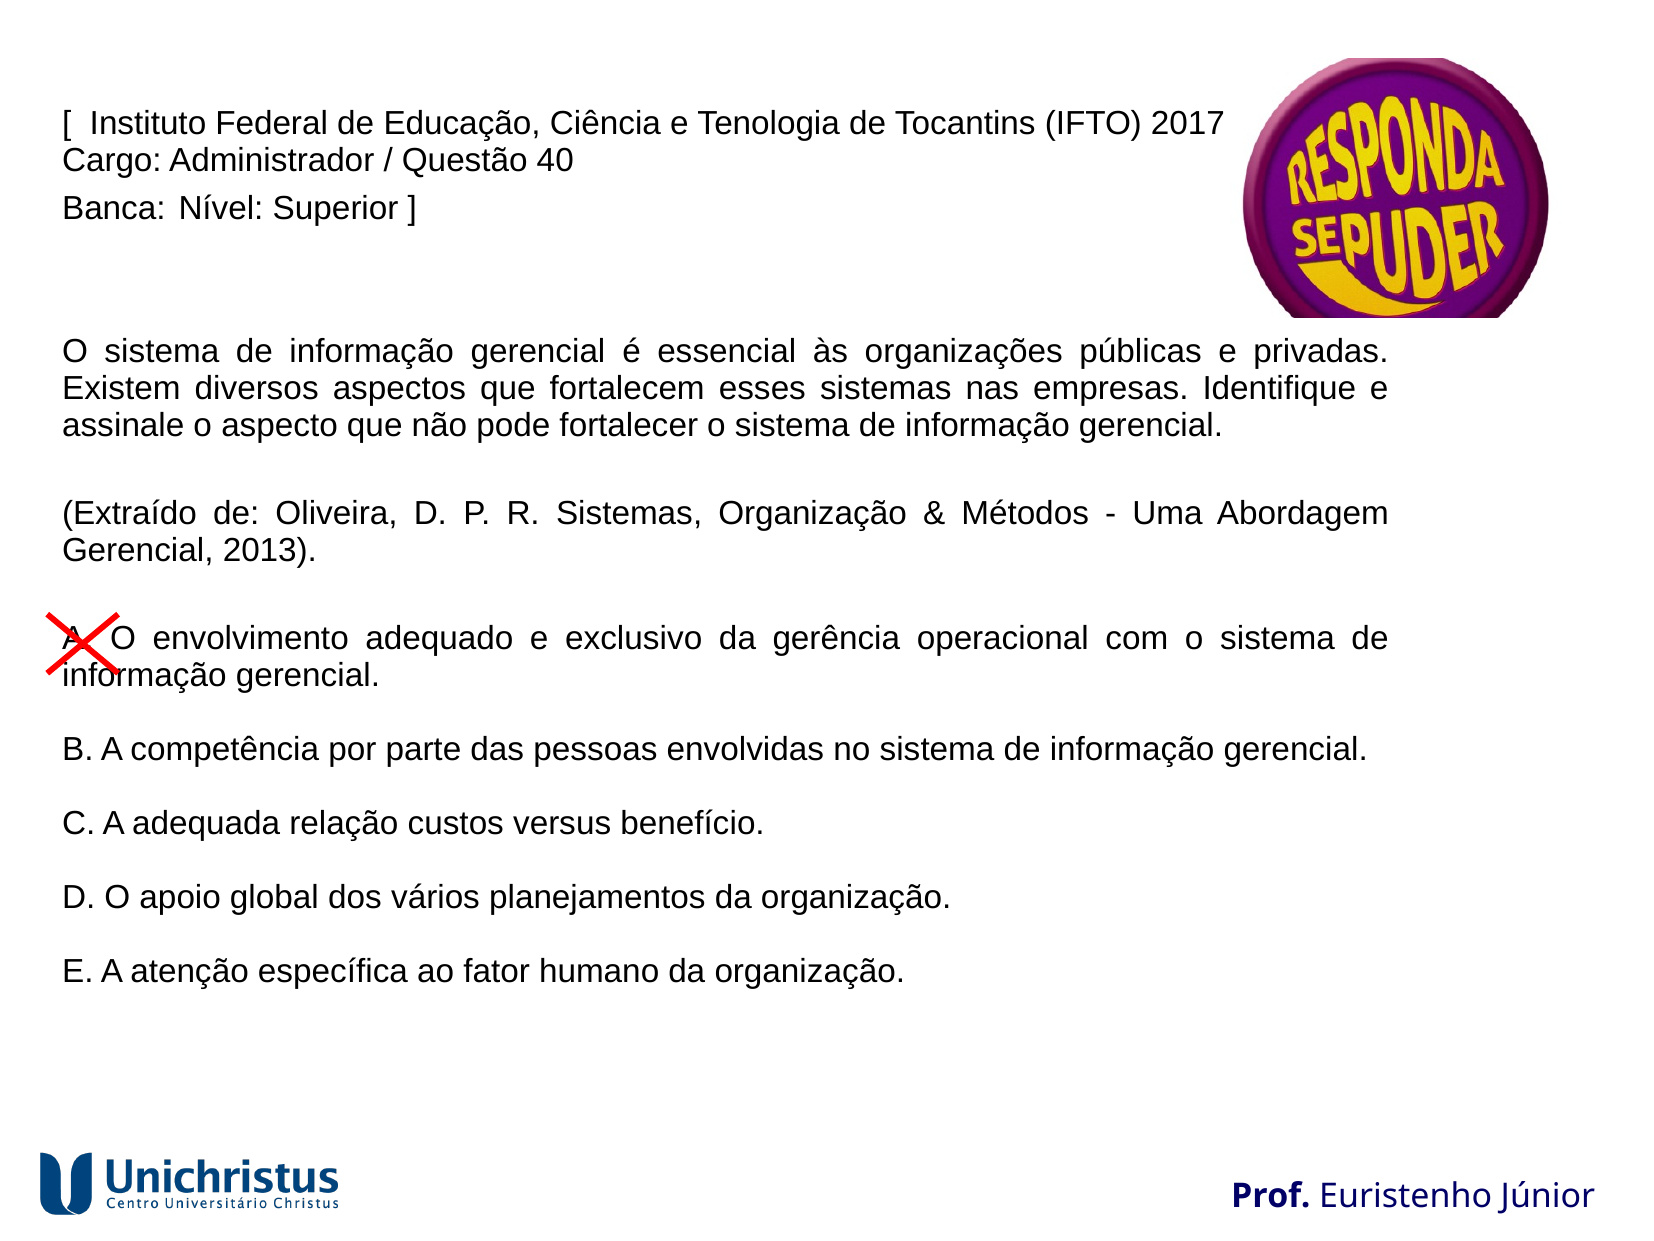

[ Instituto Federal de Educação, Ciência e Tenologia de Tocantins (IFTO) 2017
Cargo: Administrador / Questão 40
Banca: Nível: Superior ]
O sistema de informação gerencial é essencial às organizações públicas e privadas. Existem diversos aspectos que fortalecem esses sistemas nas empresas. Identifique e assinale o aspecto que não pode fortalecer o sistema de informação gerencial.
(Extraído de: Oliveira, D. P. R. Sistemas, Organização & Métodos - Uma Abordagem Gerencial, 2013).
A. O envolvimento adequado e exclusivo da gerência operacional com o sistema de informação gerencial.
B. A competência por parte das pessoas envolvidas no sistema de informação gerencial.
C. A adequada relação custos versus benefício.
D. O apoio global dos vários planejamentos da organização.
E. A atenção específica ao fator humano da organização.
Prof. Euristenho Júnior